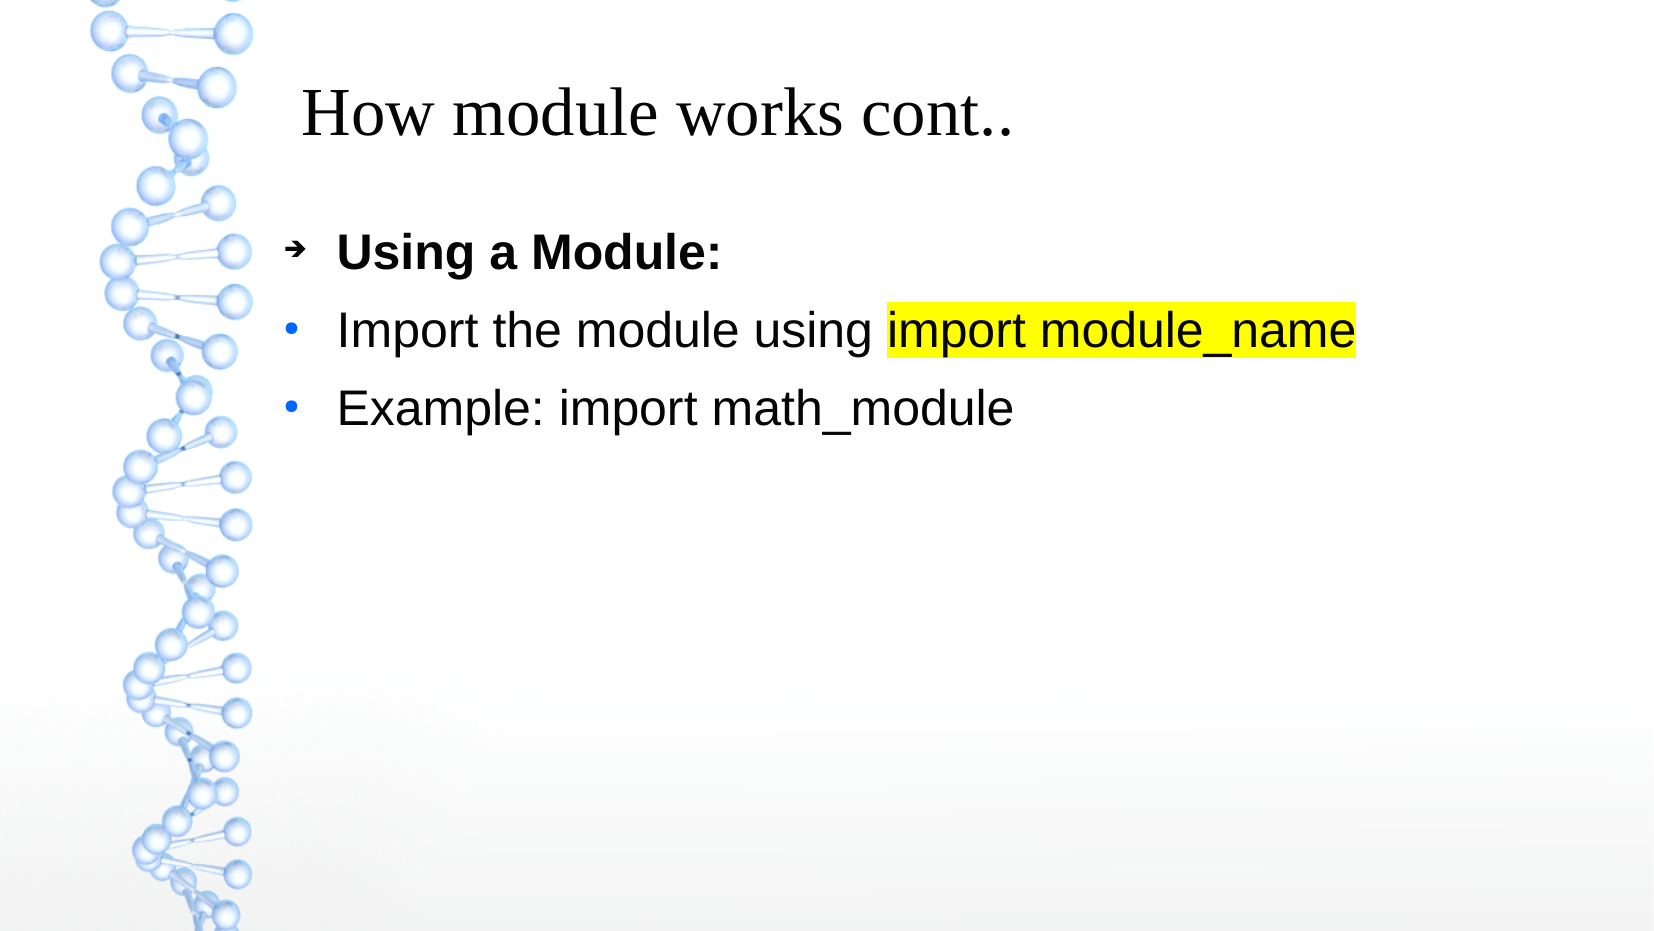

# How module works cont..
Using a Module:
Import the module using import module_name
Example: import math_module